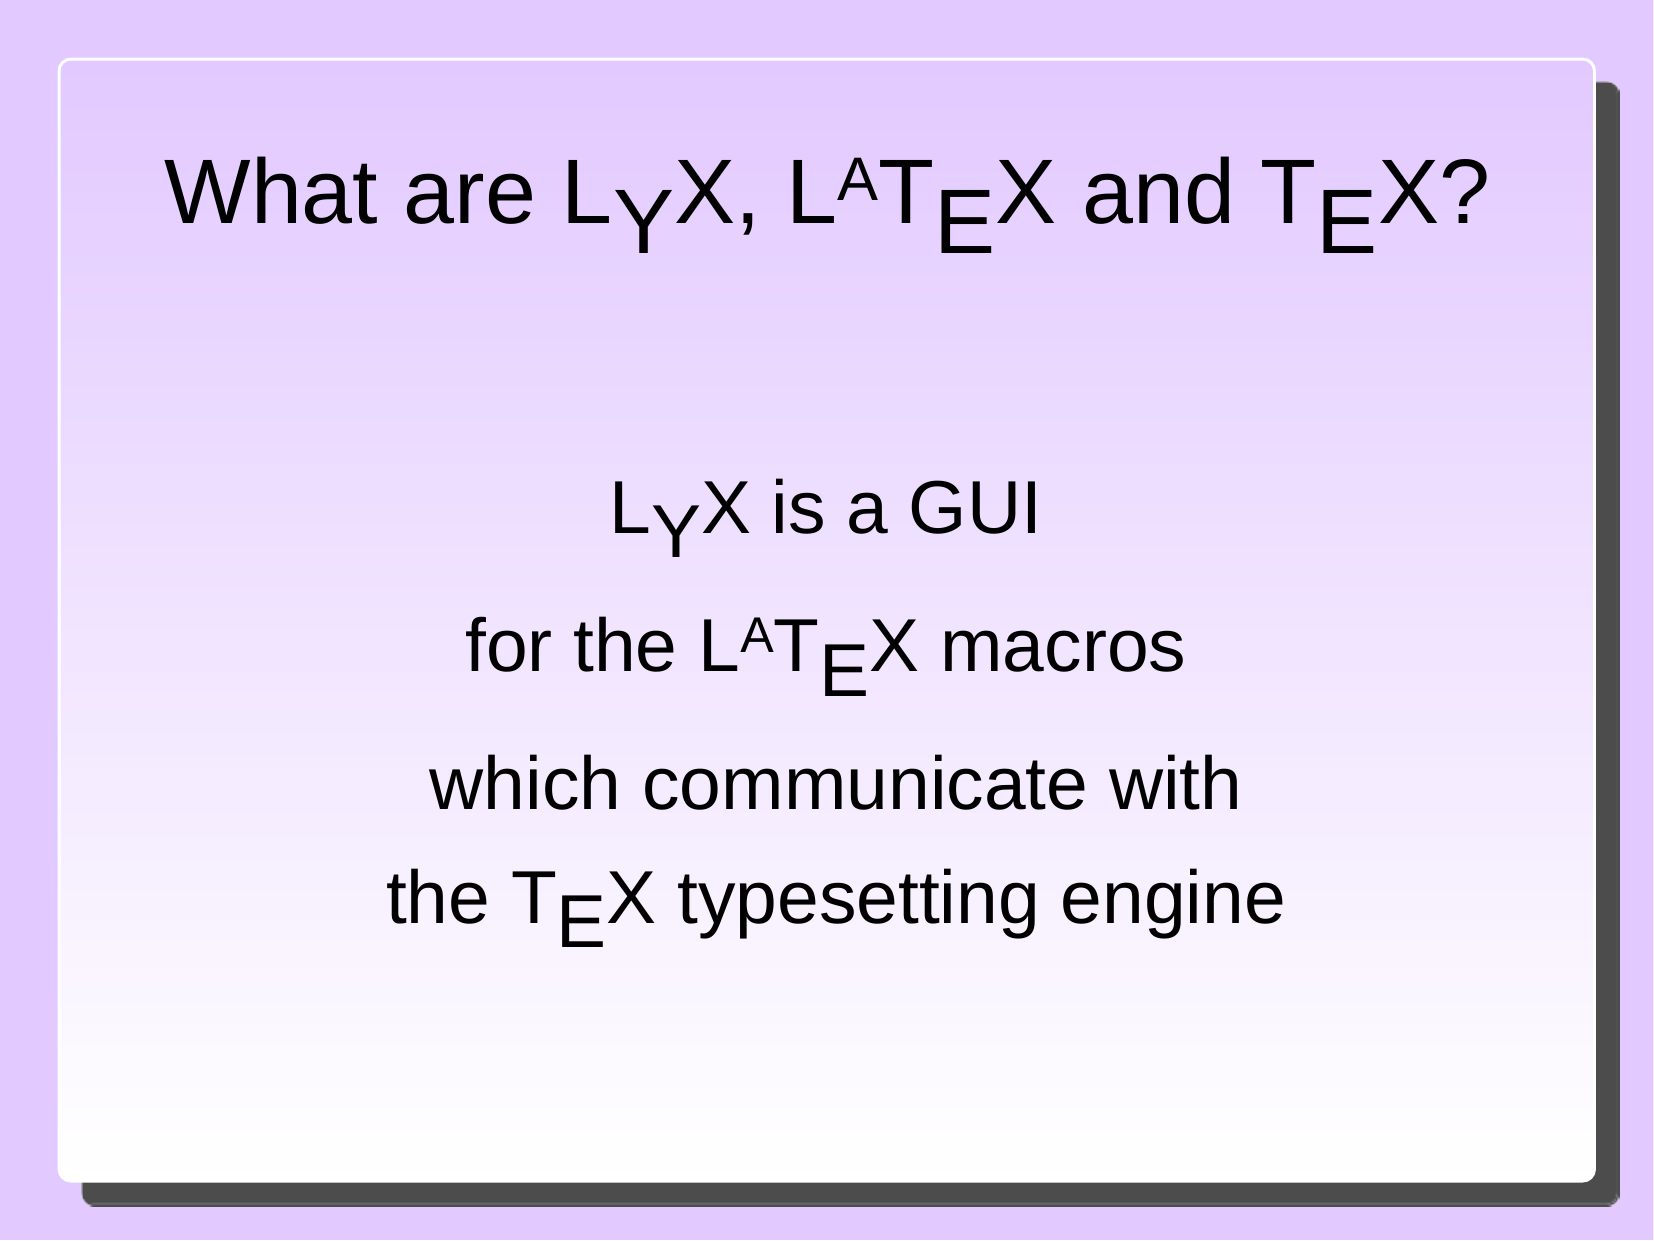

# What are LYX, LATEX and TEX?
LYX is a GUI
for the LATEX macros
which communicate with
the TEX typesetting engine